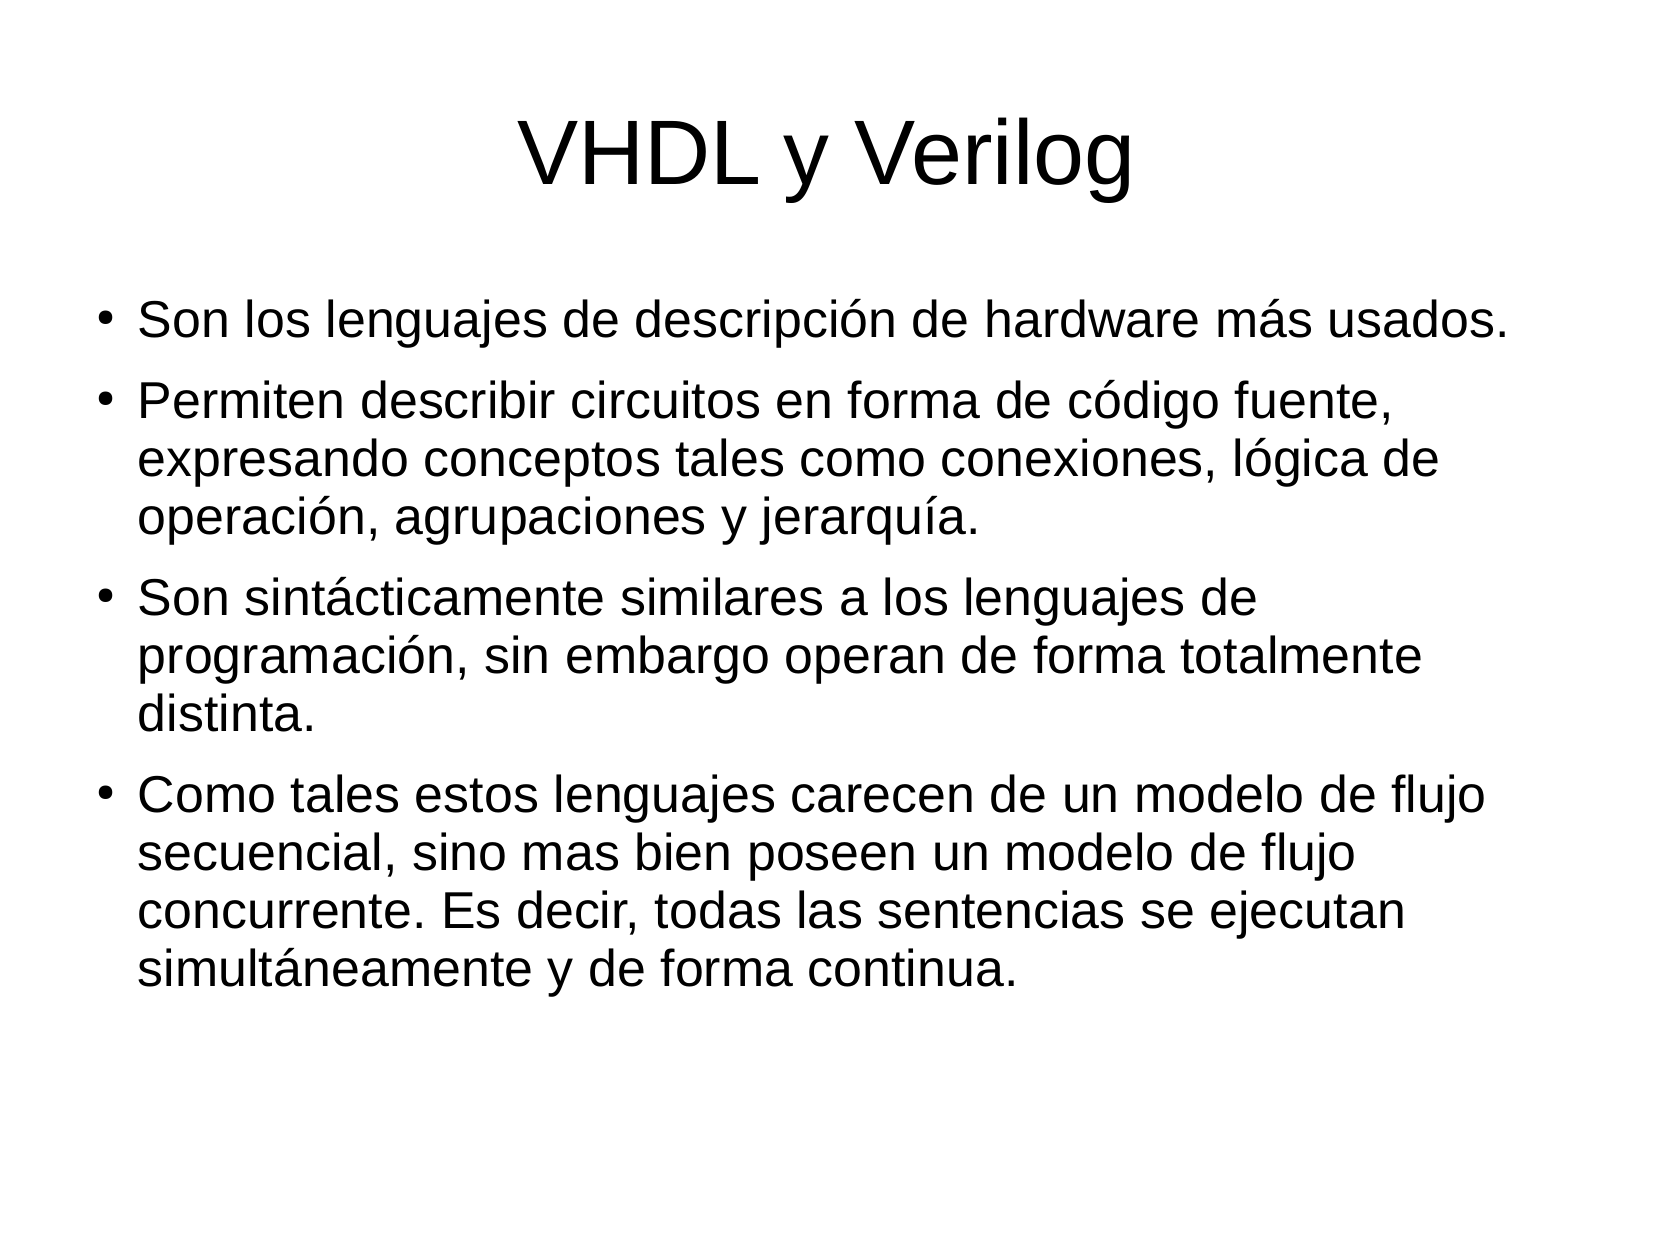

# VHDL y Verilog
Son los lenguajes de descripción de hardware más usados.
Permiten describir circuitos en forma de código fuente, expresando conceptos tales como conexiones, lógica de operación, agrupaciones y jerarquía.
Son sintácticamente similares a los lenguajes de programación, sin embargo operan de forma totalmente distinta.
Como tales estos lenguajes carecen de un modelo de flujo secuencial, sino mas bien poseen un modelo de flujo concurrente. Es decir, todas las sentencias se ejecutan simultáneamente y de forma continua.